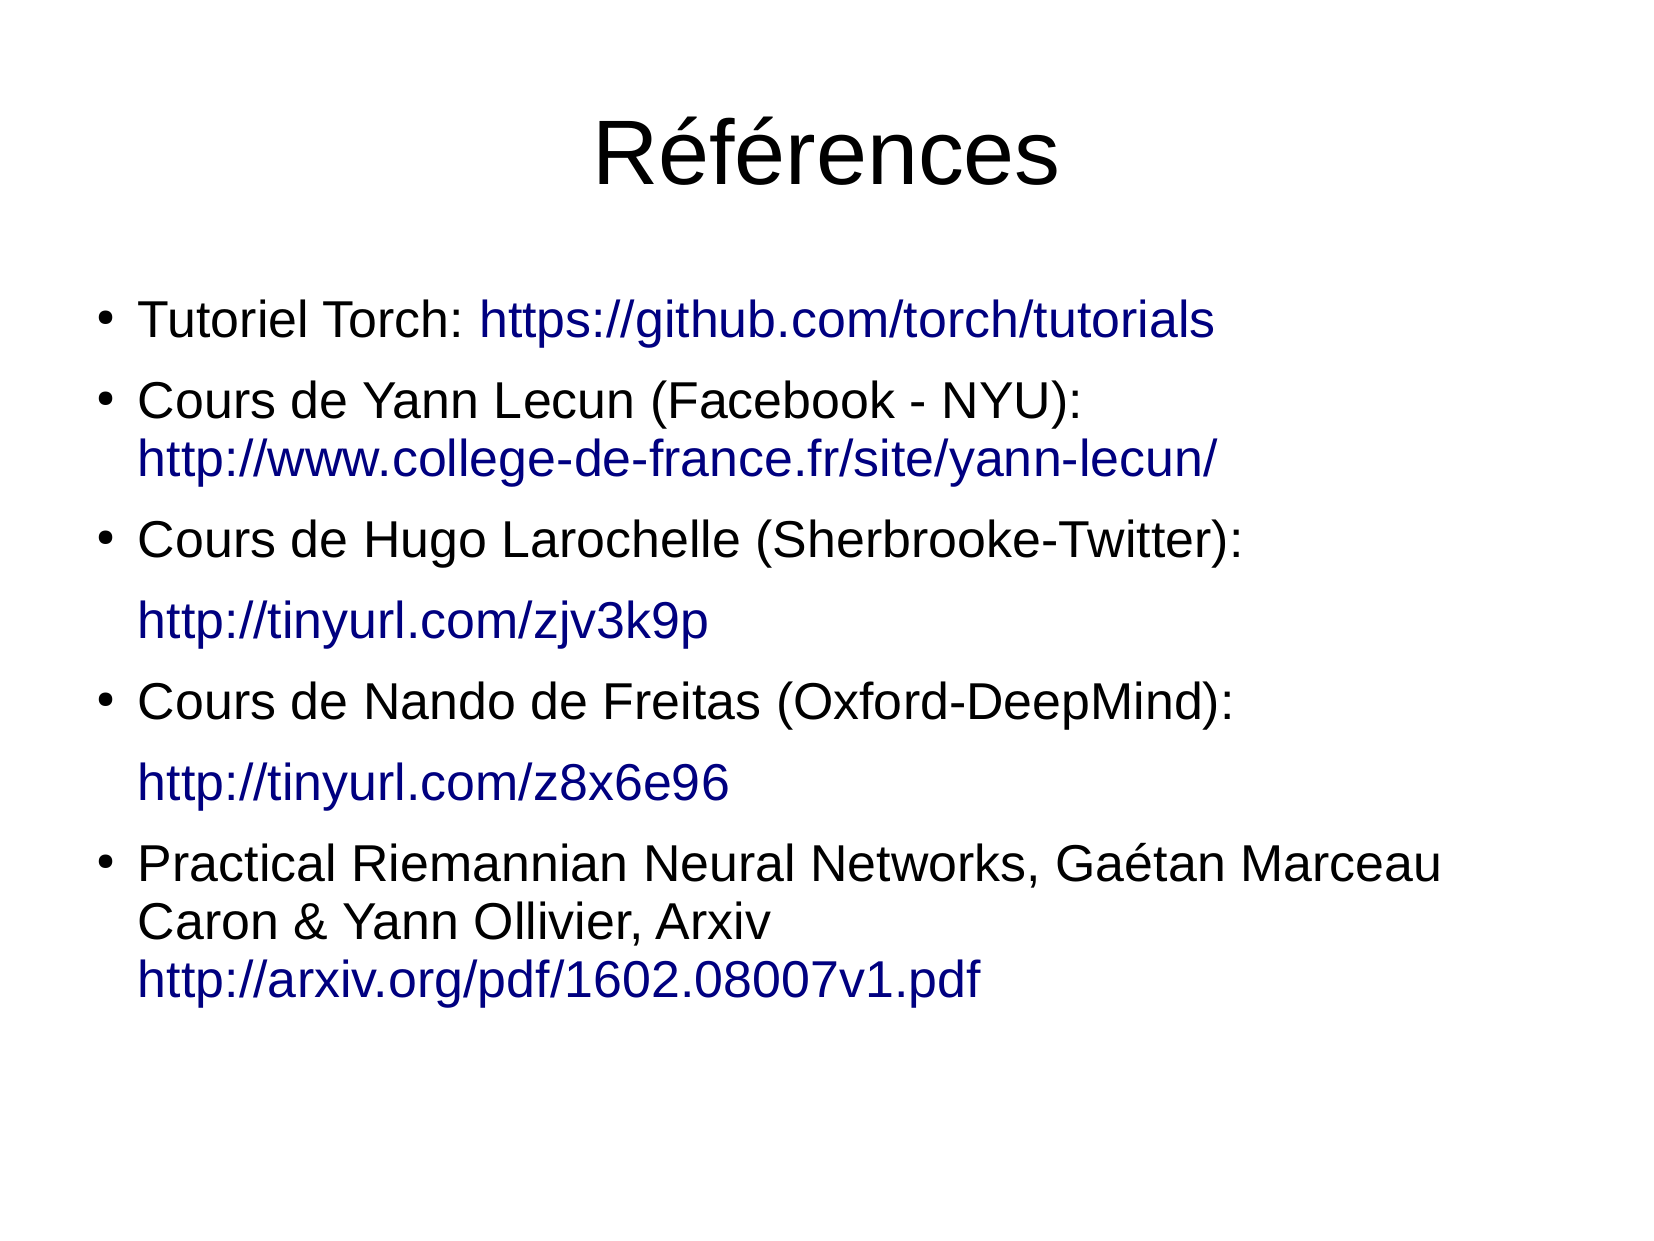

# Références
Tutoriel Torch: https://github.com/torch/tutorials
Cours de Yann Lecun (Facebook - NYU):http://www.college-de-france.fr/site/yann-lecun/
Cours de Hugo Larochelle (Sherbrooke-Twitter):
http://tinyurl.com/zjv3k9p
Cours de Nando de Freitas (Oxford-DeepMind):
http://tinyurl.com/z8x6e96
Practical Riemannian Neural Networks, Gaétan Marceau Caron & Yann Ollivier, Arxiv http://arxiv.org/pdf/1602.08007v1.pdf